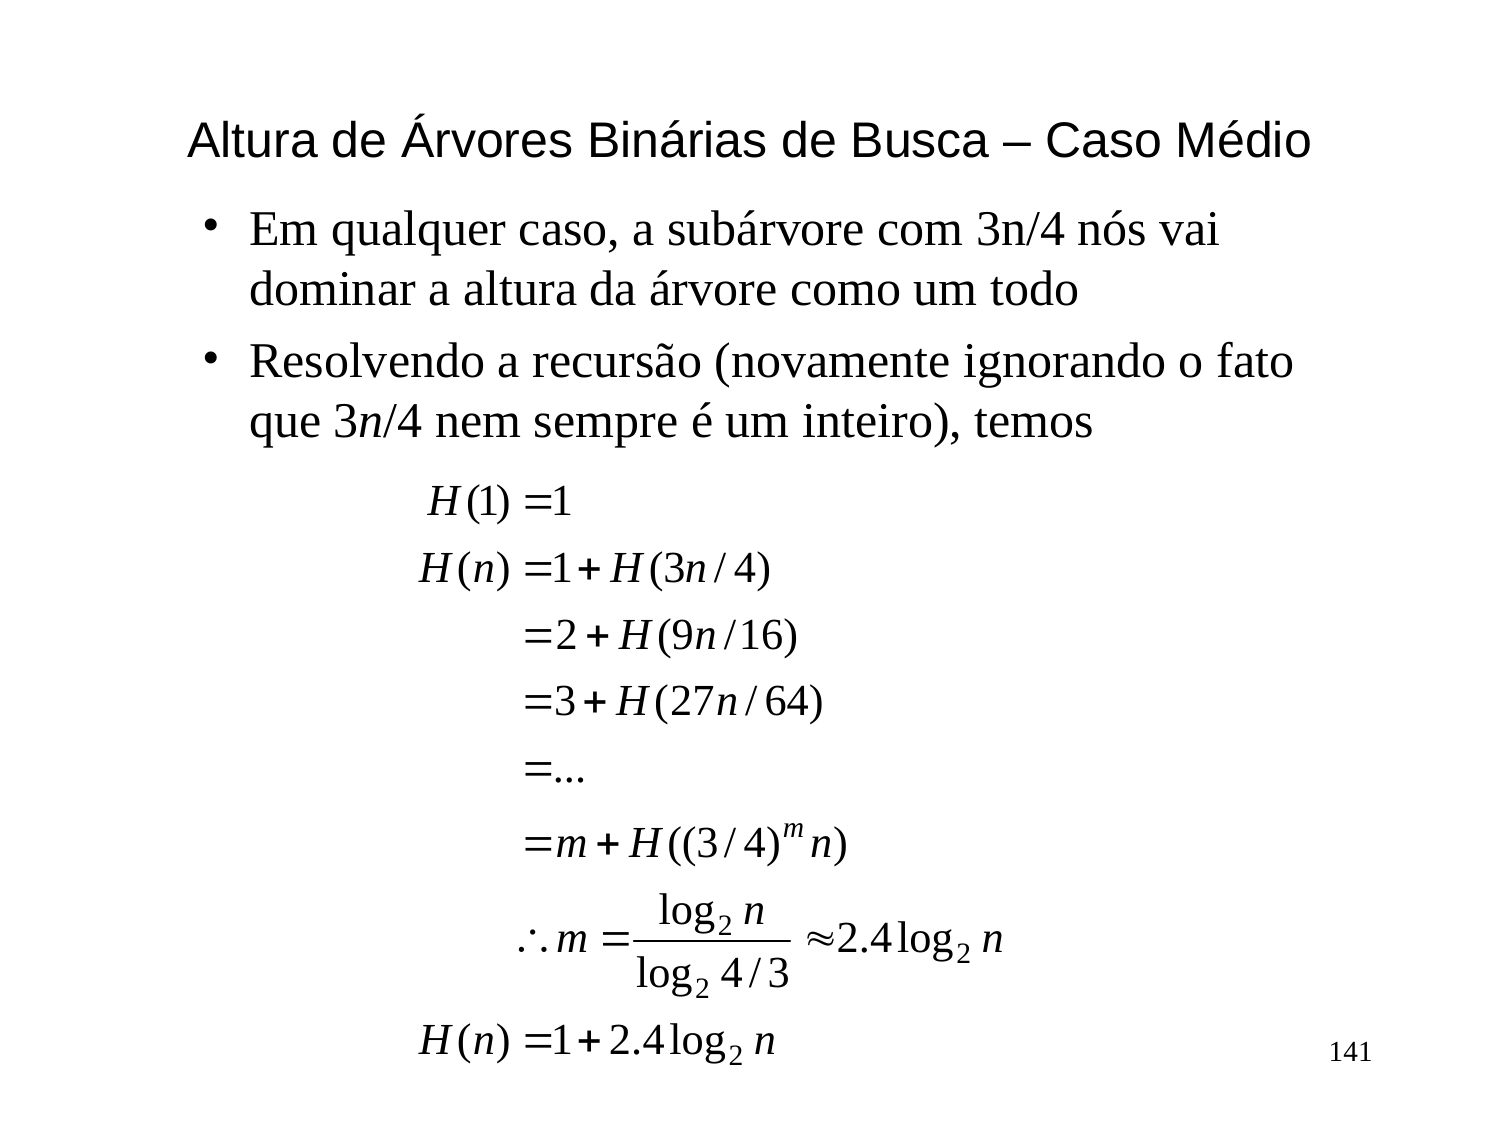

# Altura de Árvores Binárias de Busca – Caso Médio
Em qualquer caso, a subárvore com 3n/4 nós vai dominar a altura da árvore como um todo
Resolvendo a recursão (novamente ignorando o fato que 3n/4 nem sempre é um inteiro), temos
141